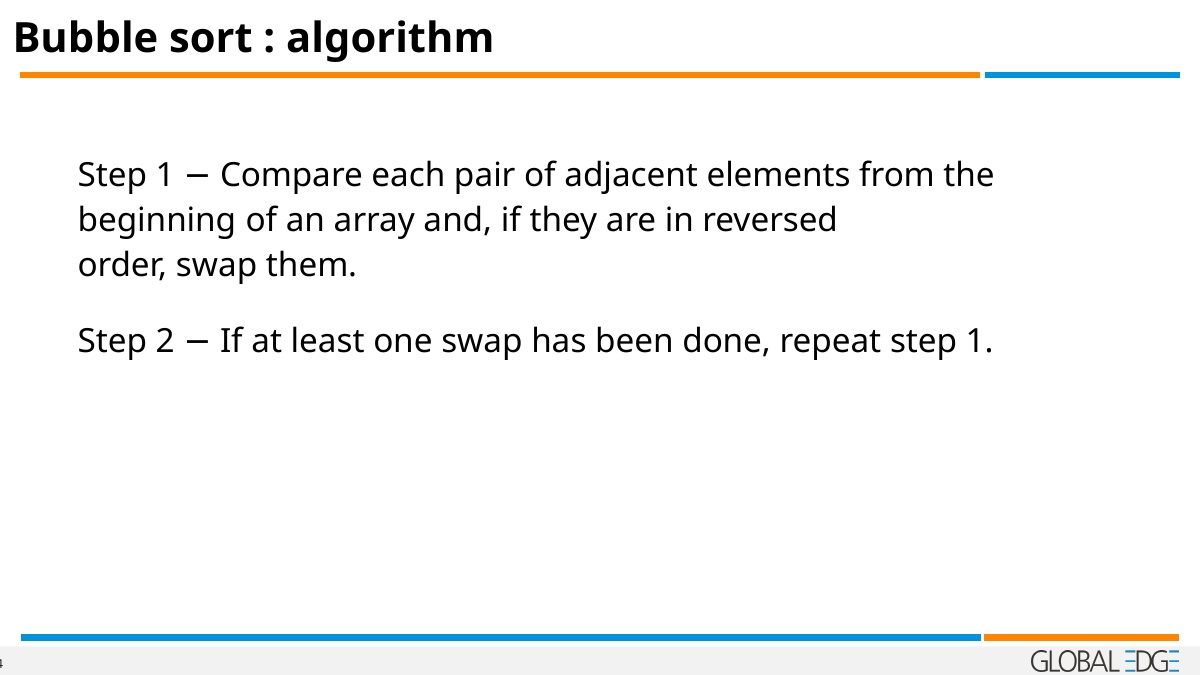

# Bubble sort : algorithm
Step 1 − Compare each pair of adjacent elements from the beginning of an array and, if they are in reversed 			order, swap them.
Step 2 − If at least one swap has been done, repeat step 1.